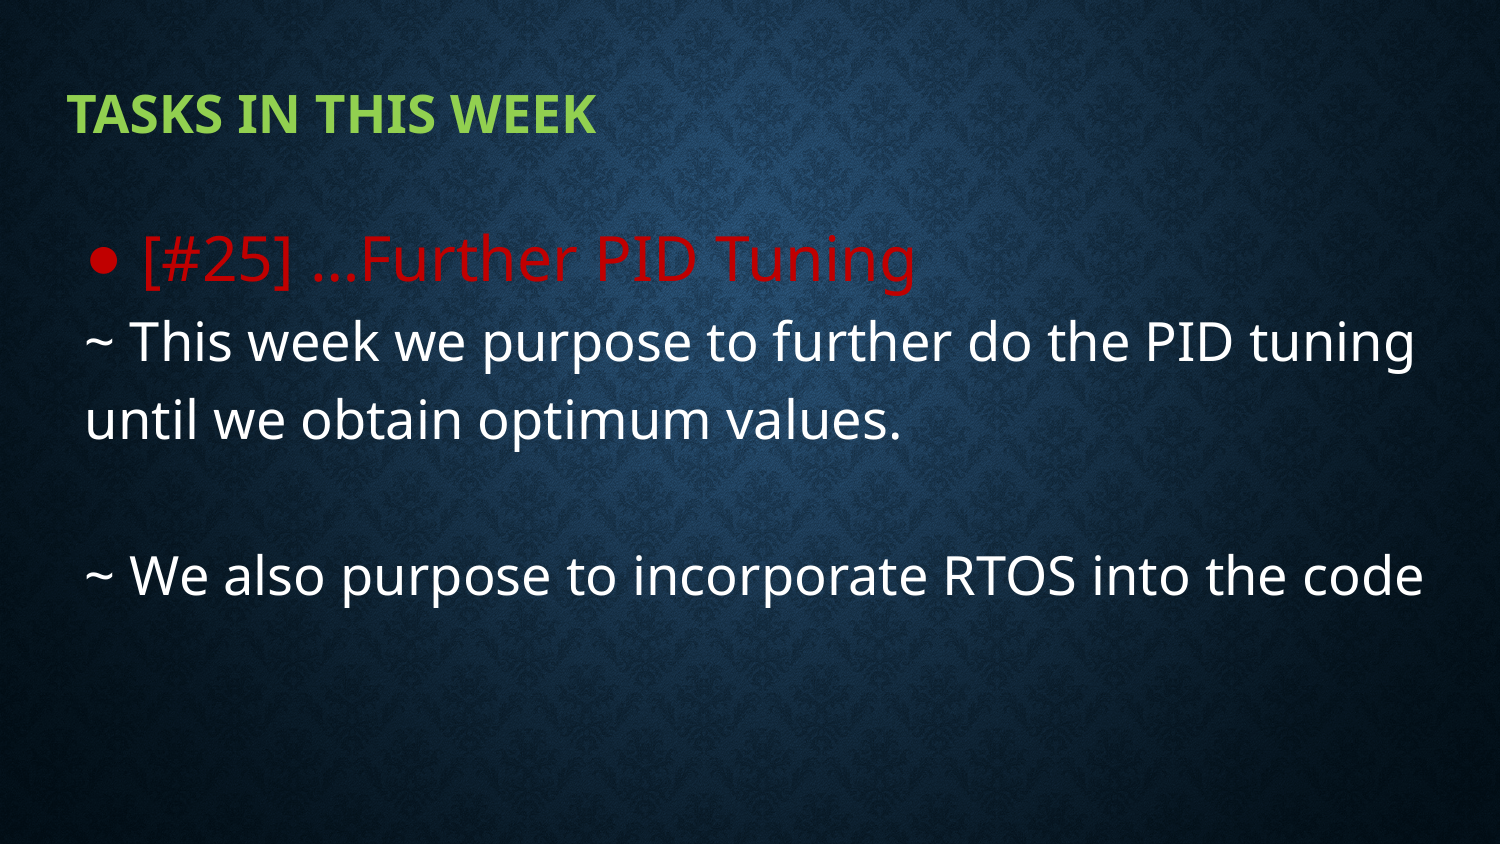

# Tasks in this week
[#25] …Further PID Tuning
~ This week we purpose to further do the PID tuning until we obtain optimum values.
~ We also purpose to incorporate RTOS into the code